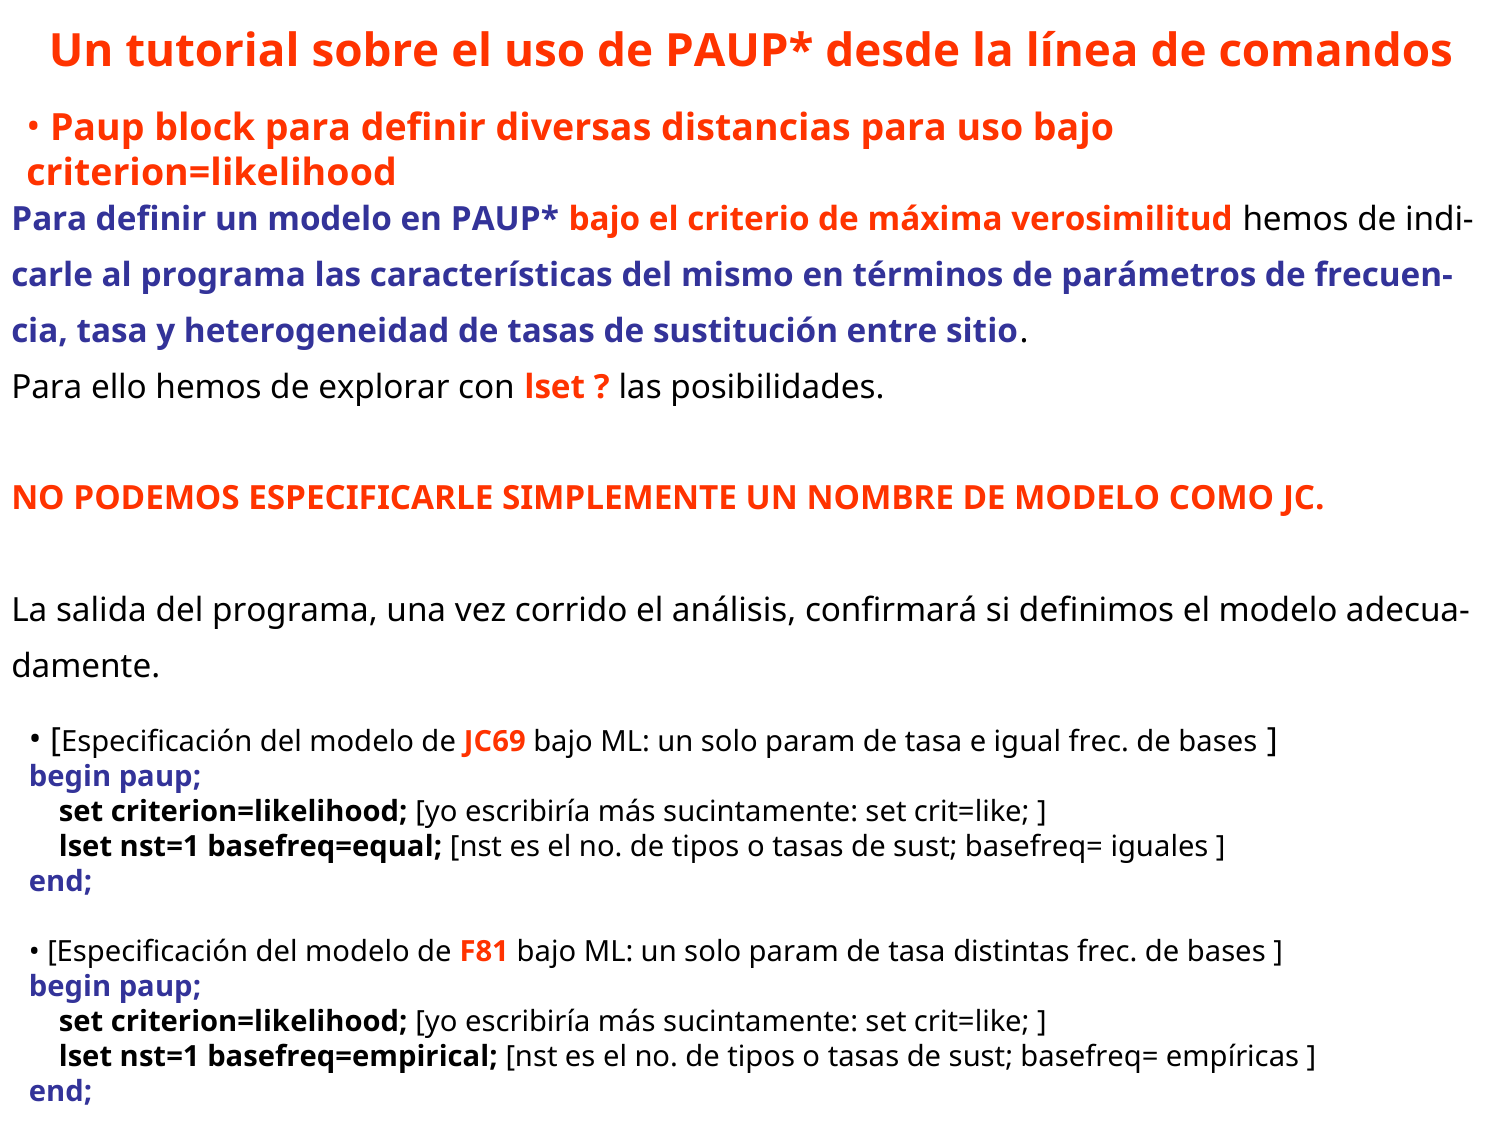

Un tutorial sobre el uso de PAUP* desde la línea de comandos
 Paup block para definir diversas distancias para uso bajo criterion=likelihood
Para definir un modelo en PAUP* bajo el criterio de máxima verosimilitud hemos de indi-
carle al programa las características del mismo en términos de parámetros de frecuen-
cia, tasa y heterogeneidad de tasas de sustitución entre sitio.
Para ello hemos de explorar con lset ? las posibilidades.
NO PODEMOS ESPECIFICARLE SIMPLEMENTE UN NOMBRE DE MODELO COMO JC.
La salida del programa, una vez corrido el análisis, confirmará si definimos el modelo adecua-
damente.
 [Especificación del modelo de JC69 bajo ML: un solo param de tasa e igual frec. de bases ]
begin paup;
 set criterion=likelihood; [yo escribiría más sucintamente: set crit=like; ]
 lset nst=1 basefreq=equal; [nst es el no. de tipos o tasas de sust; basefreq= iguales ]
end;
 [Especificación del modelo de F81 bajo ML: un solo param de tasa distintas frec. de bases ]
begin paup;
 set criterion=likelihood; [yo escribiría más sucintamente: set crit=like; ]
 lset nst=1 basefreq=empirical; [nst es el no. de tipos o tasas de sust; basefreq= empíricas ]
end;